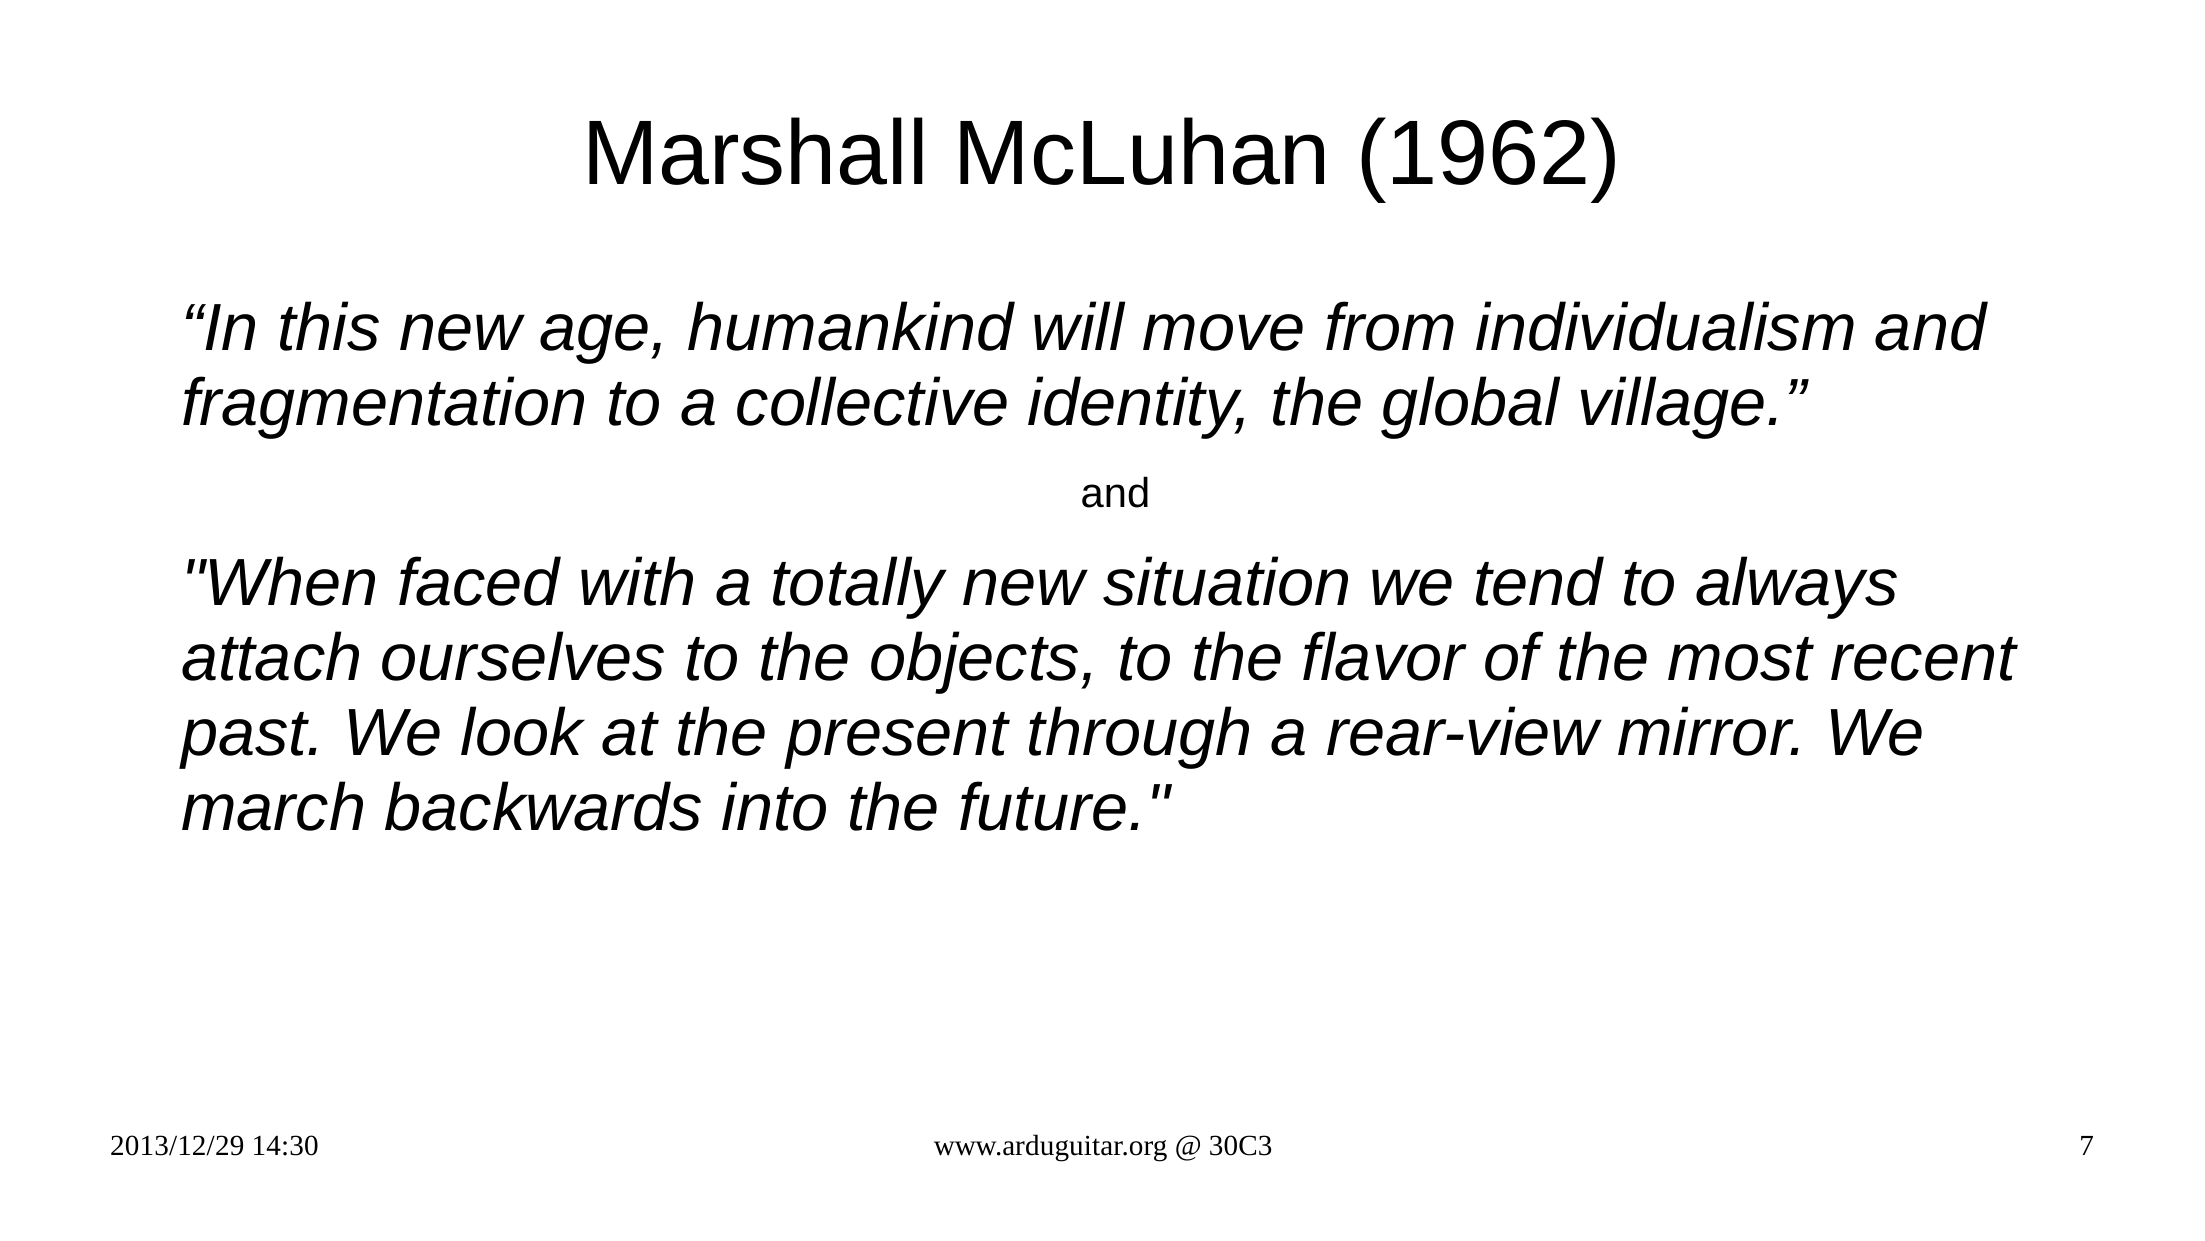

# Marshall McLuhan (1962)
“In this new age, humankind will move from individualism and fragmentation to a collective identity, the global village.”
and
"When faced with a totally new situation we tend to always attach ourselves to the objects, to the flavor of the most recent past. We look at the present through a rear-view mirror. We march backwards into the future."
2013/12/29 14:30
www.arduguitar.org @ 30C3
7